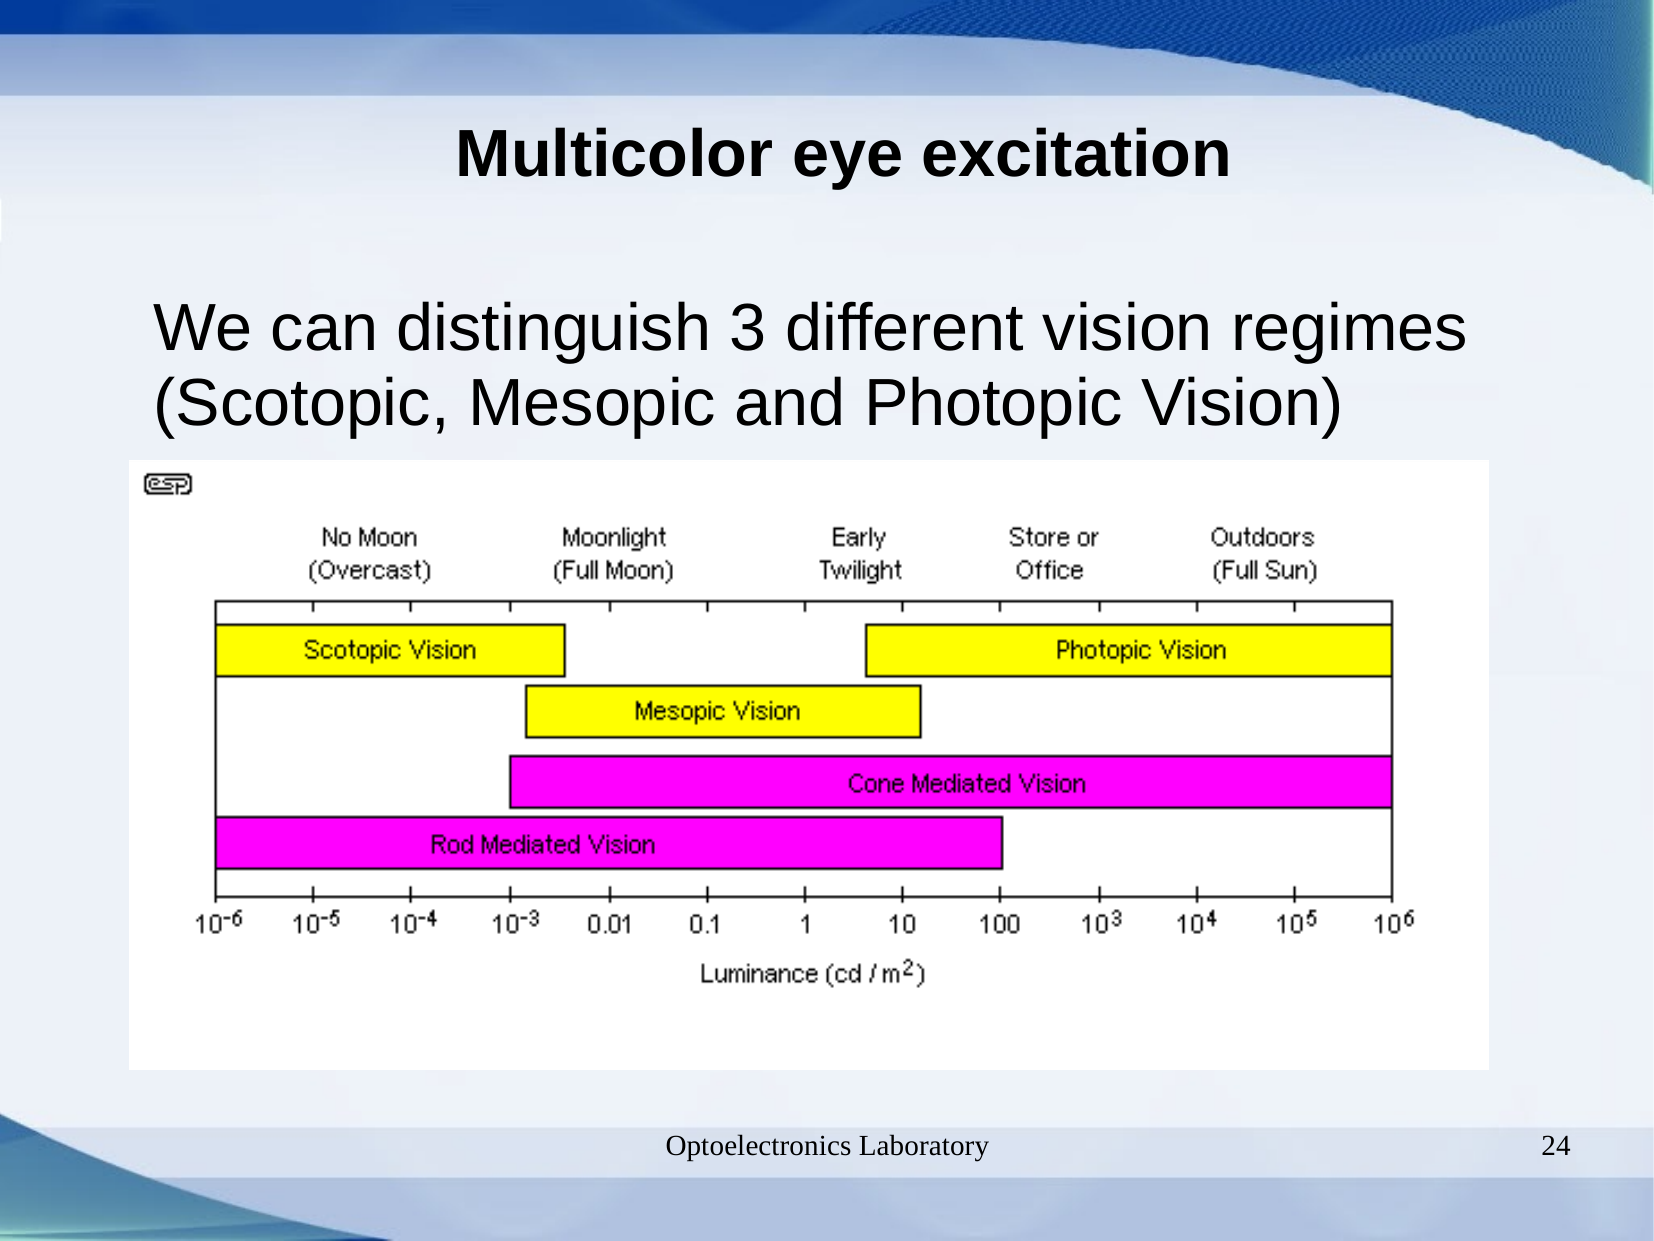

# Multicolor eye excitation
We can distinguish 3 different vision regimes (Scotopic, Mesopic and Photopic Vision)
Optoelectronics Laboratory
24